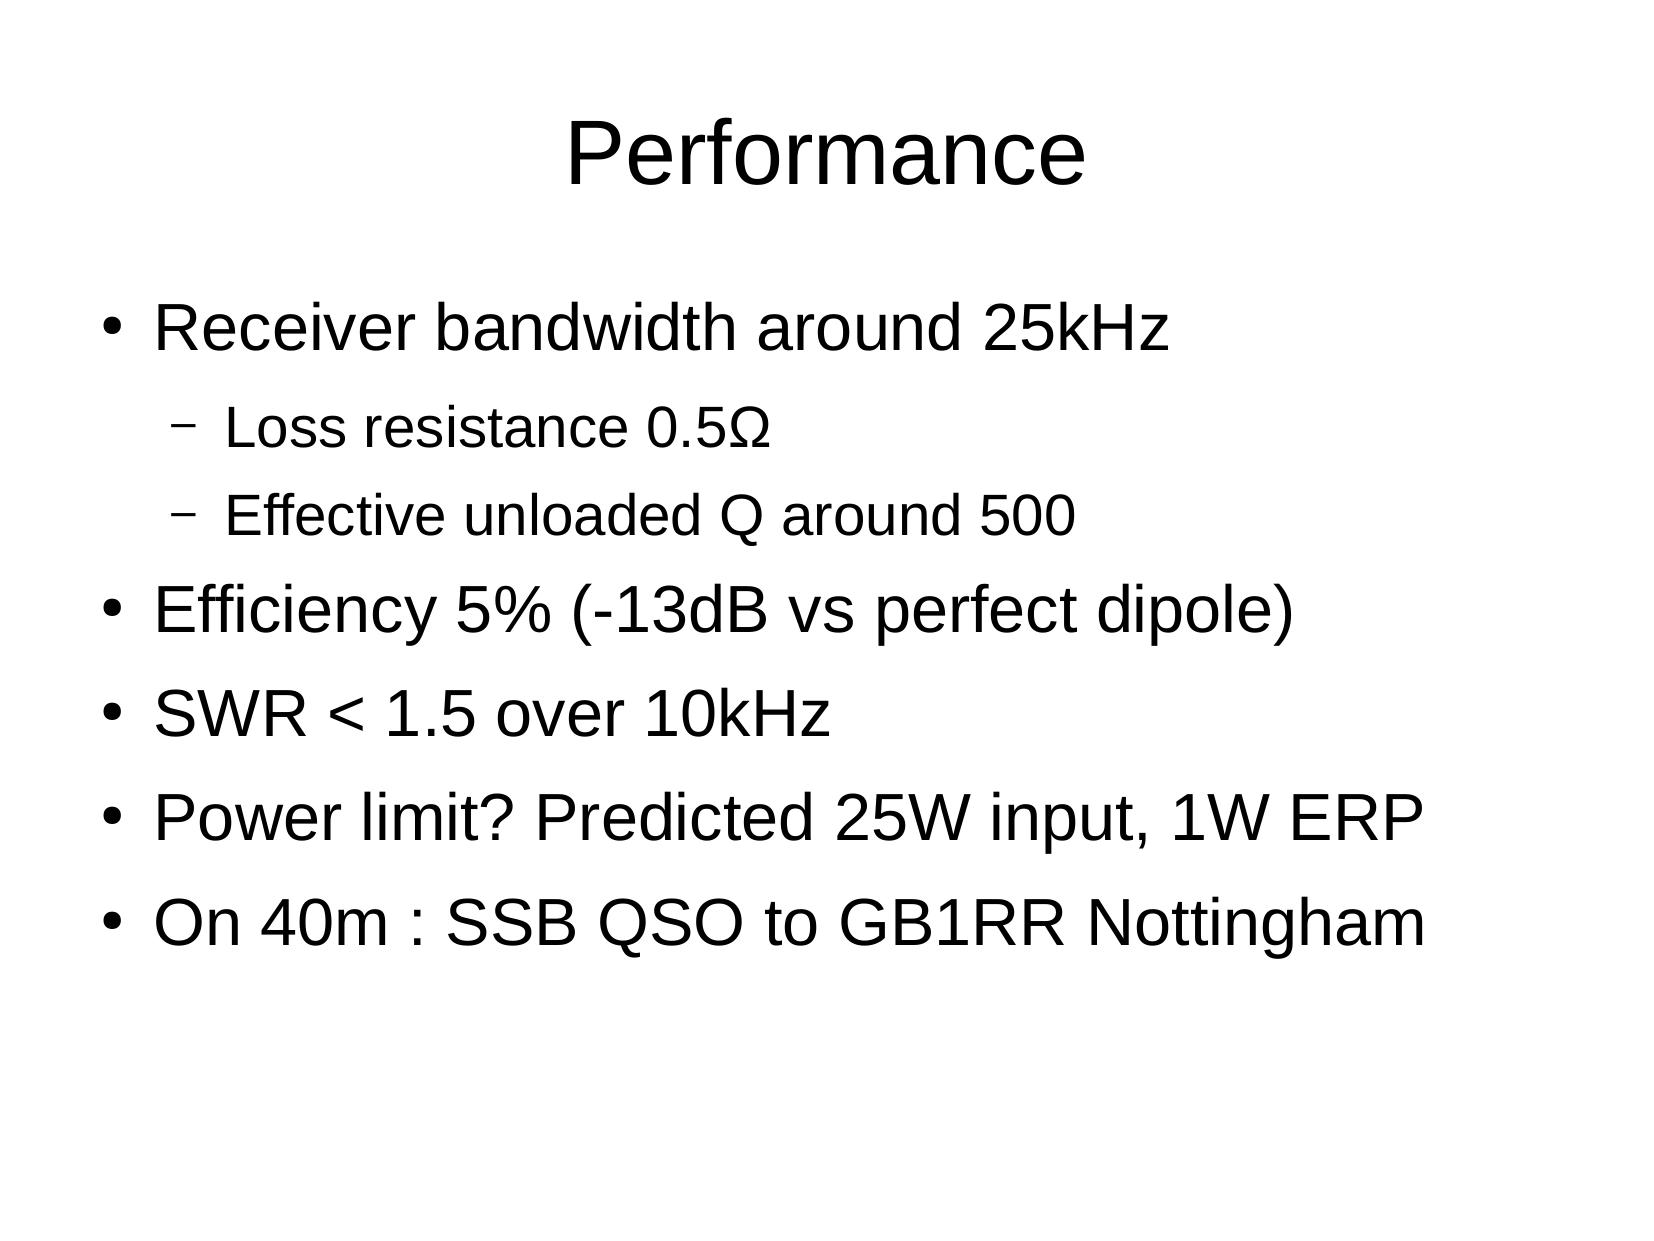

# Performance
Receiver bandwidth around 25kHz
Loss resistance 0.5Ω
Effective unloaded Q around 500
Efficiency 5% (-13dB vs perfect dipole)
SWR < 1.5 over 10kHz
Power limit? Predicted 25W input, 1W ERP
On 40m : SSB QSO to GB1RR Nottingham